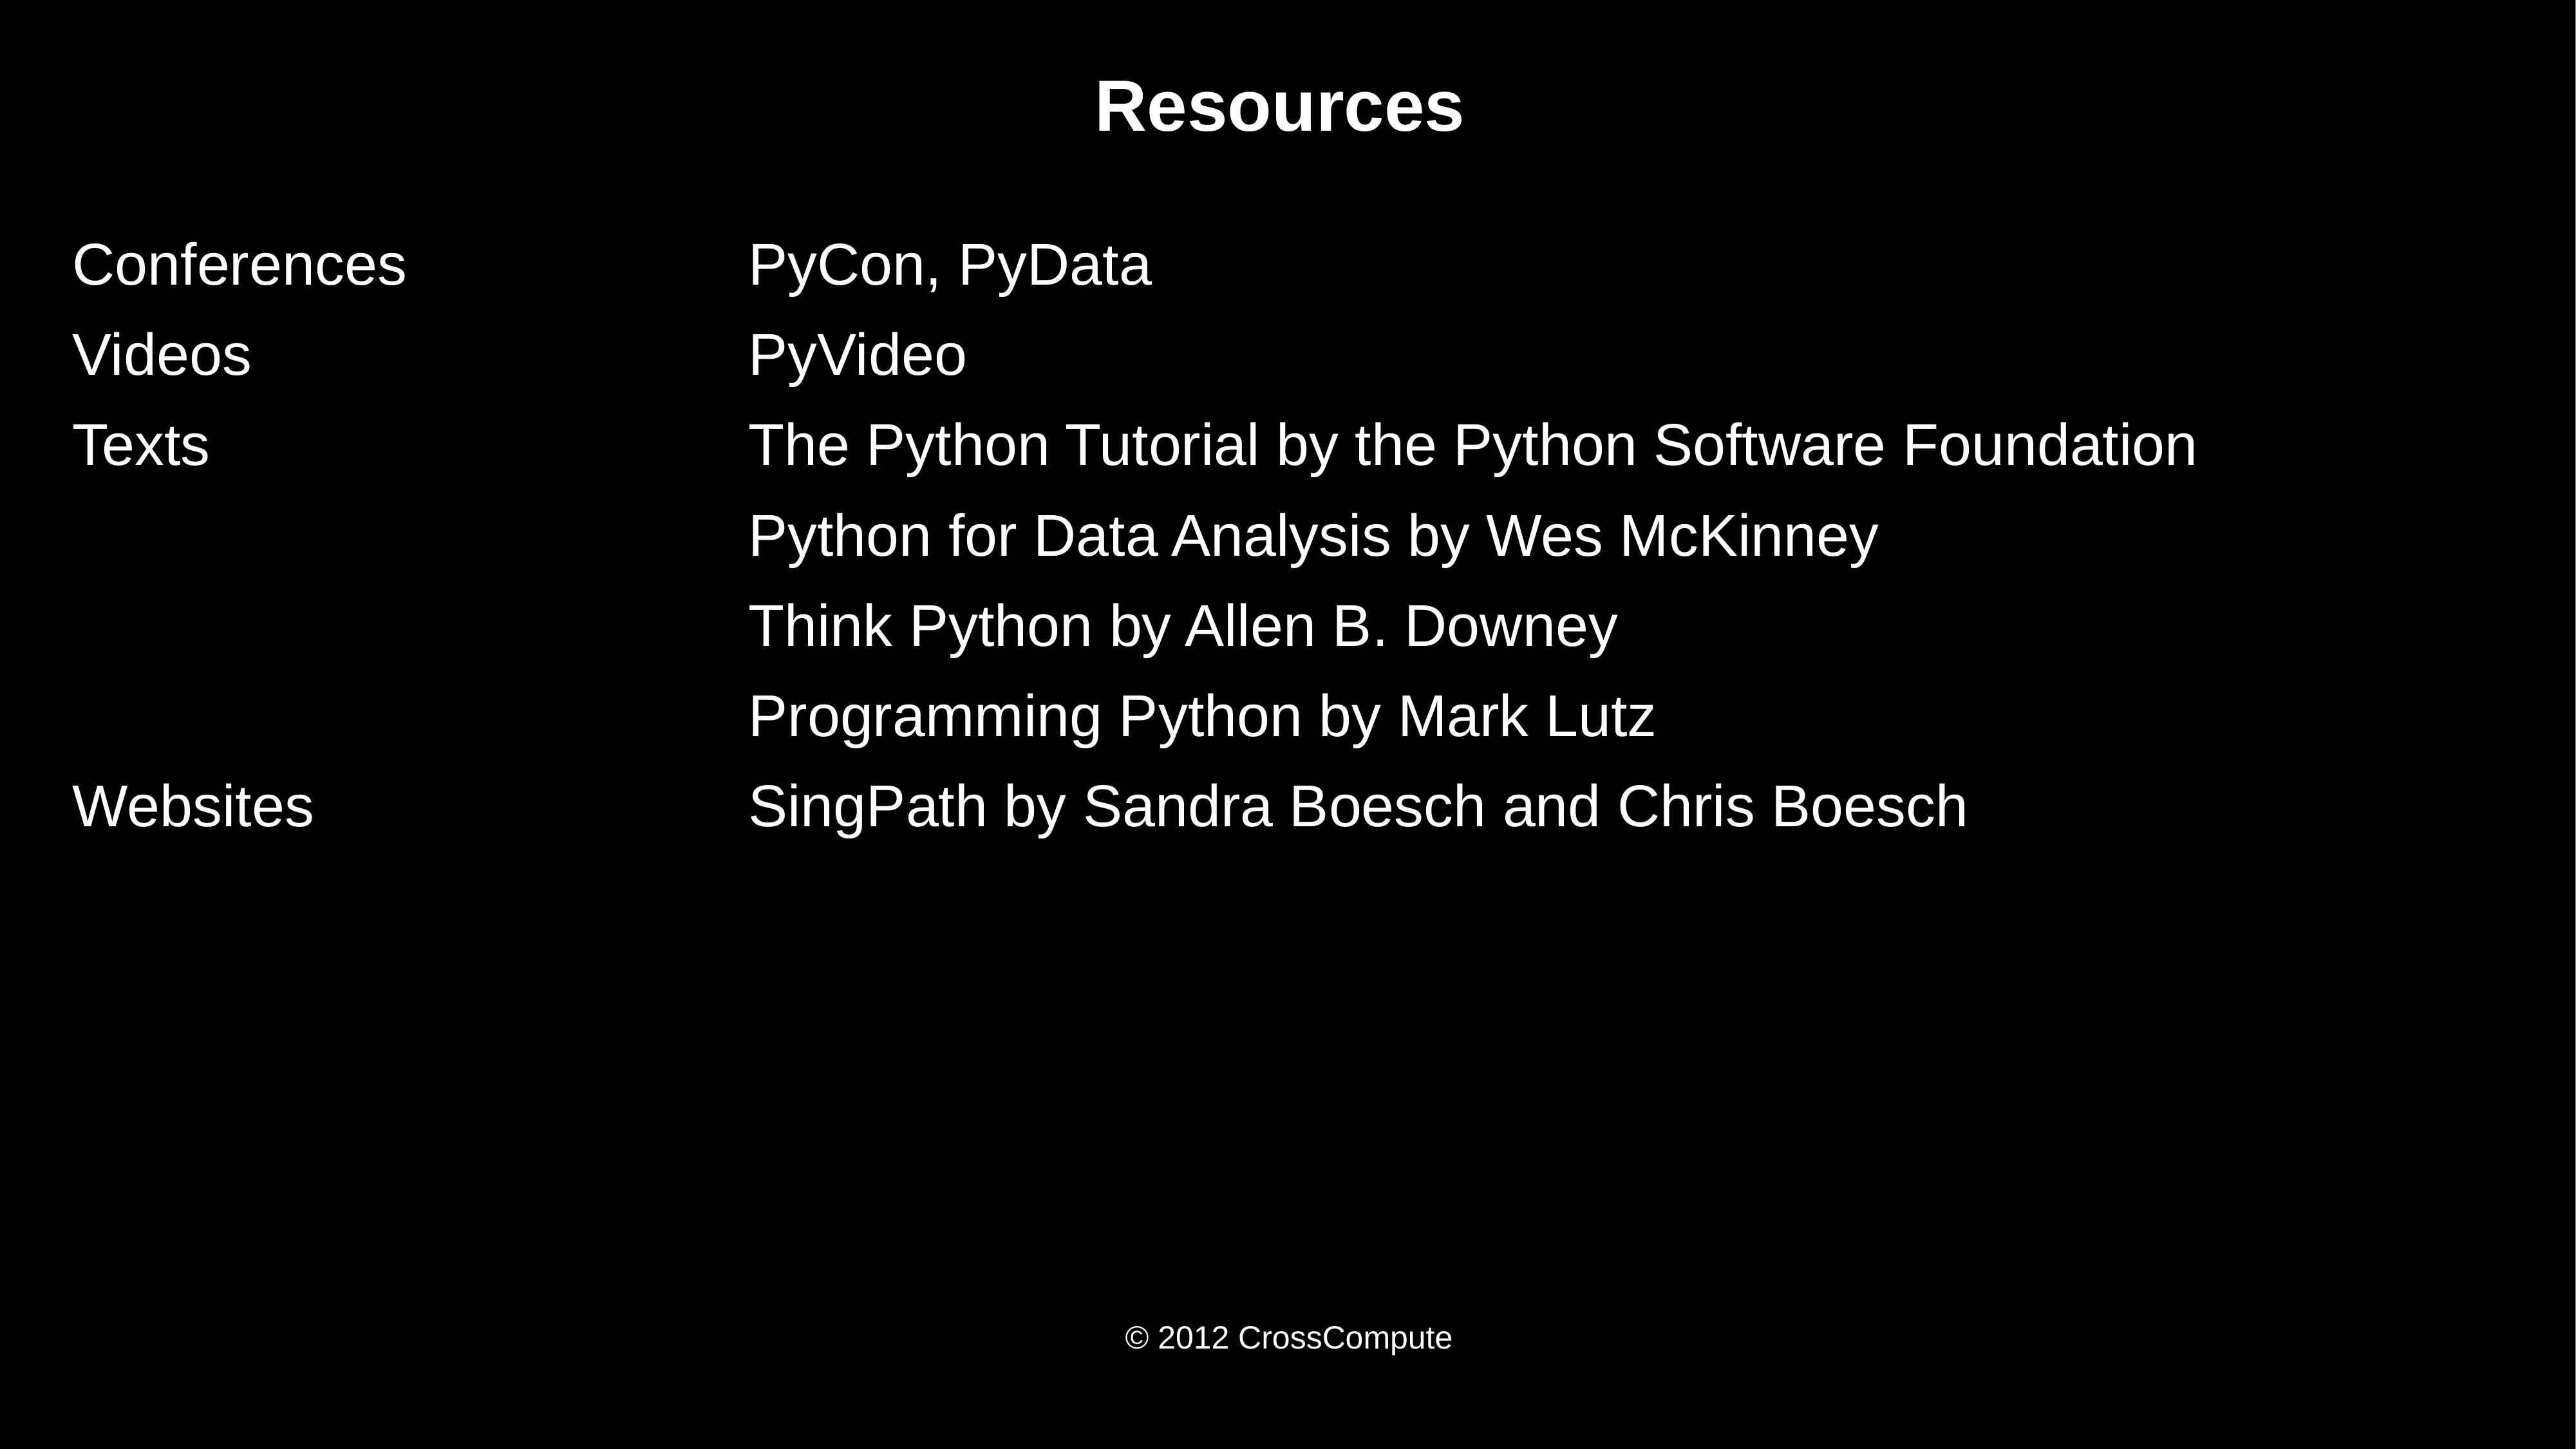

# Resources
Conferences	PyCon, PyData
Videos	PyVideo
Texts	The Python Tutorial by the Python Software Foundation
	Python for Data Analysis by Wes McKinney
	Think Python by Allen B. Downey
	Programming Python by Mark Lutz
Websites	SingPath by Sandra Boesch and Chris Boesch
© 2012 CrossCompute